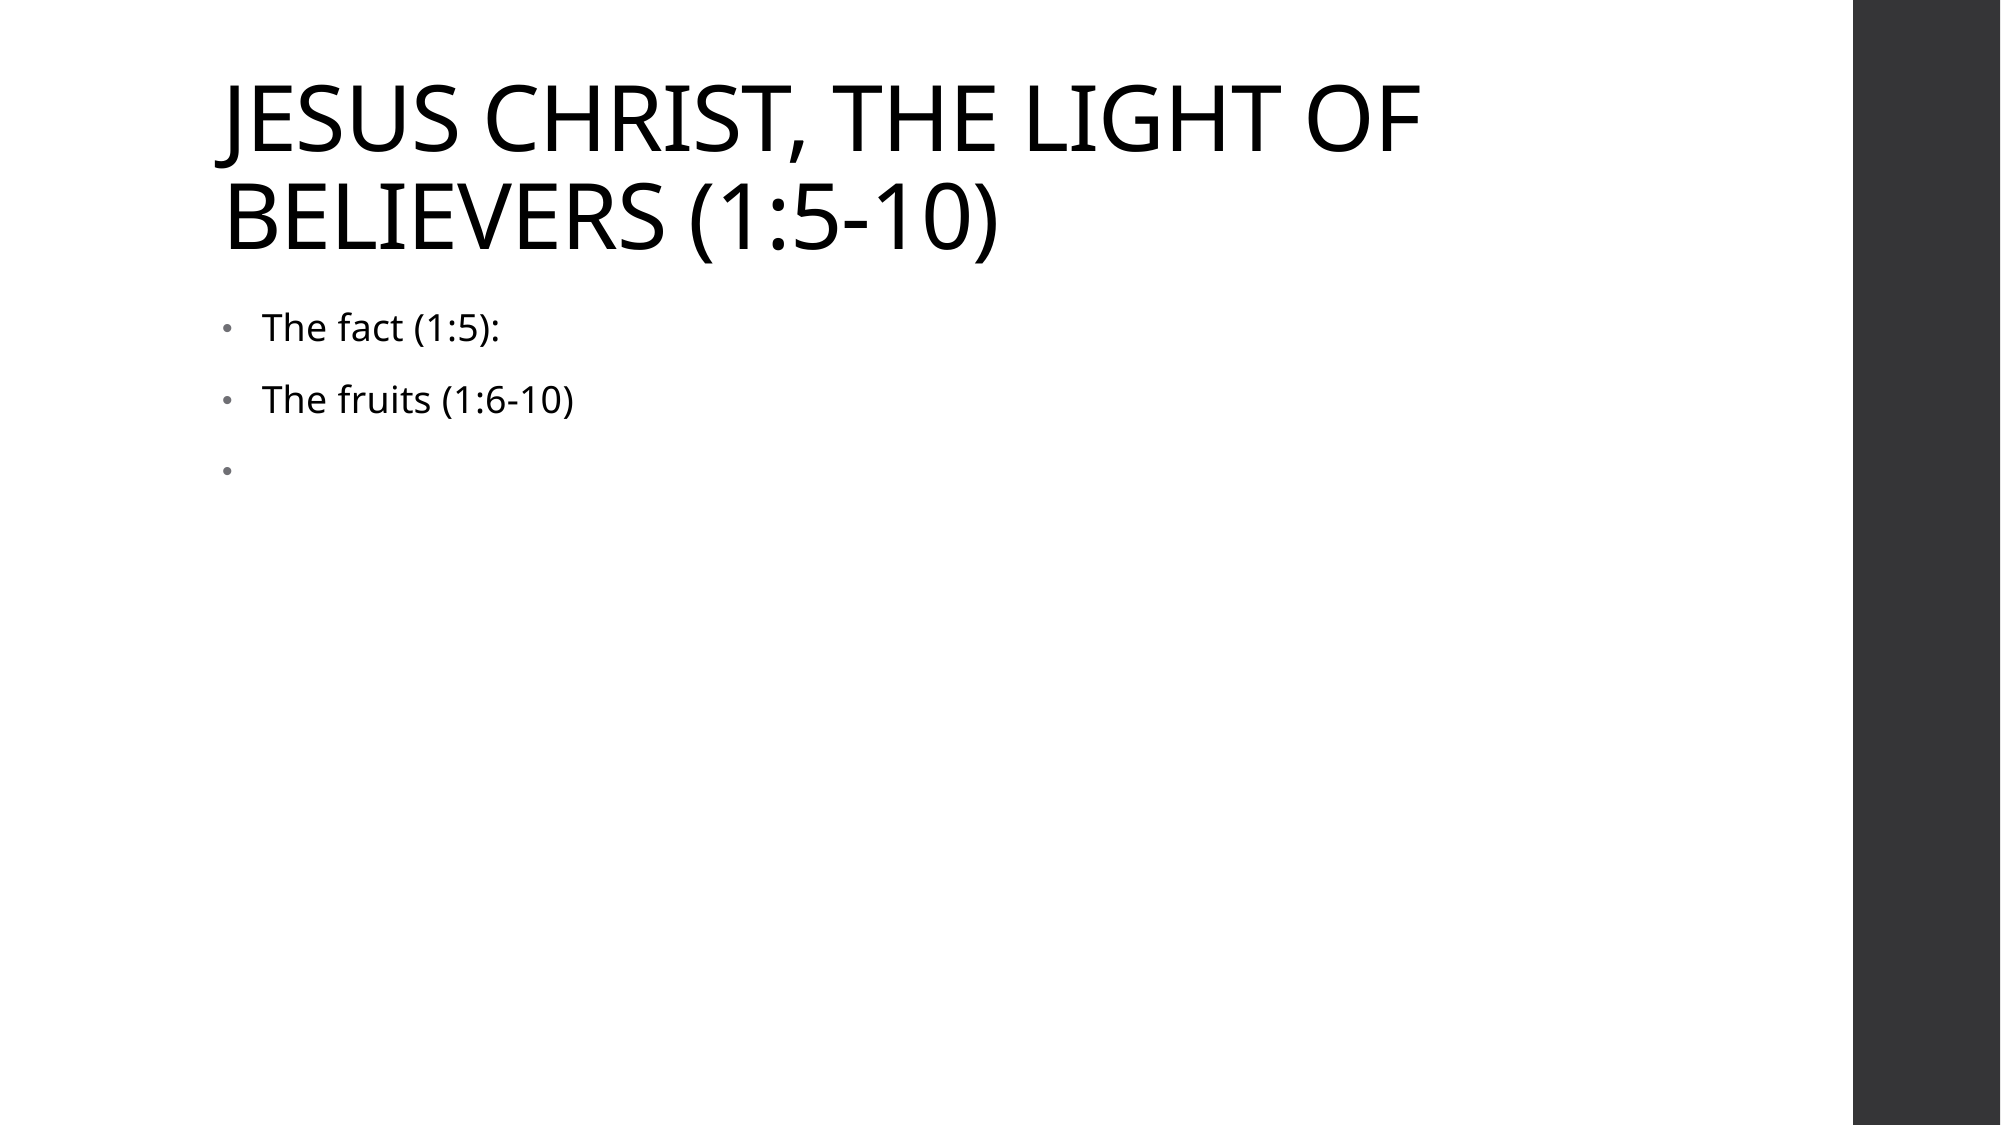

# JESUS CHRIST, THE LIGHT OF BELIEVERS (1:5-10)
 The fact (1:5):
 The fruits (1:6-10)